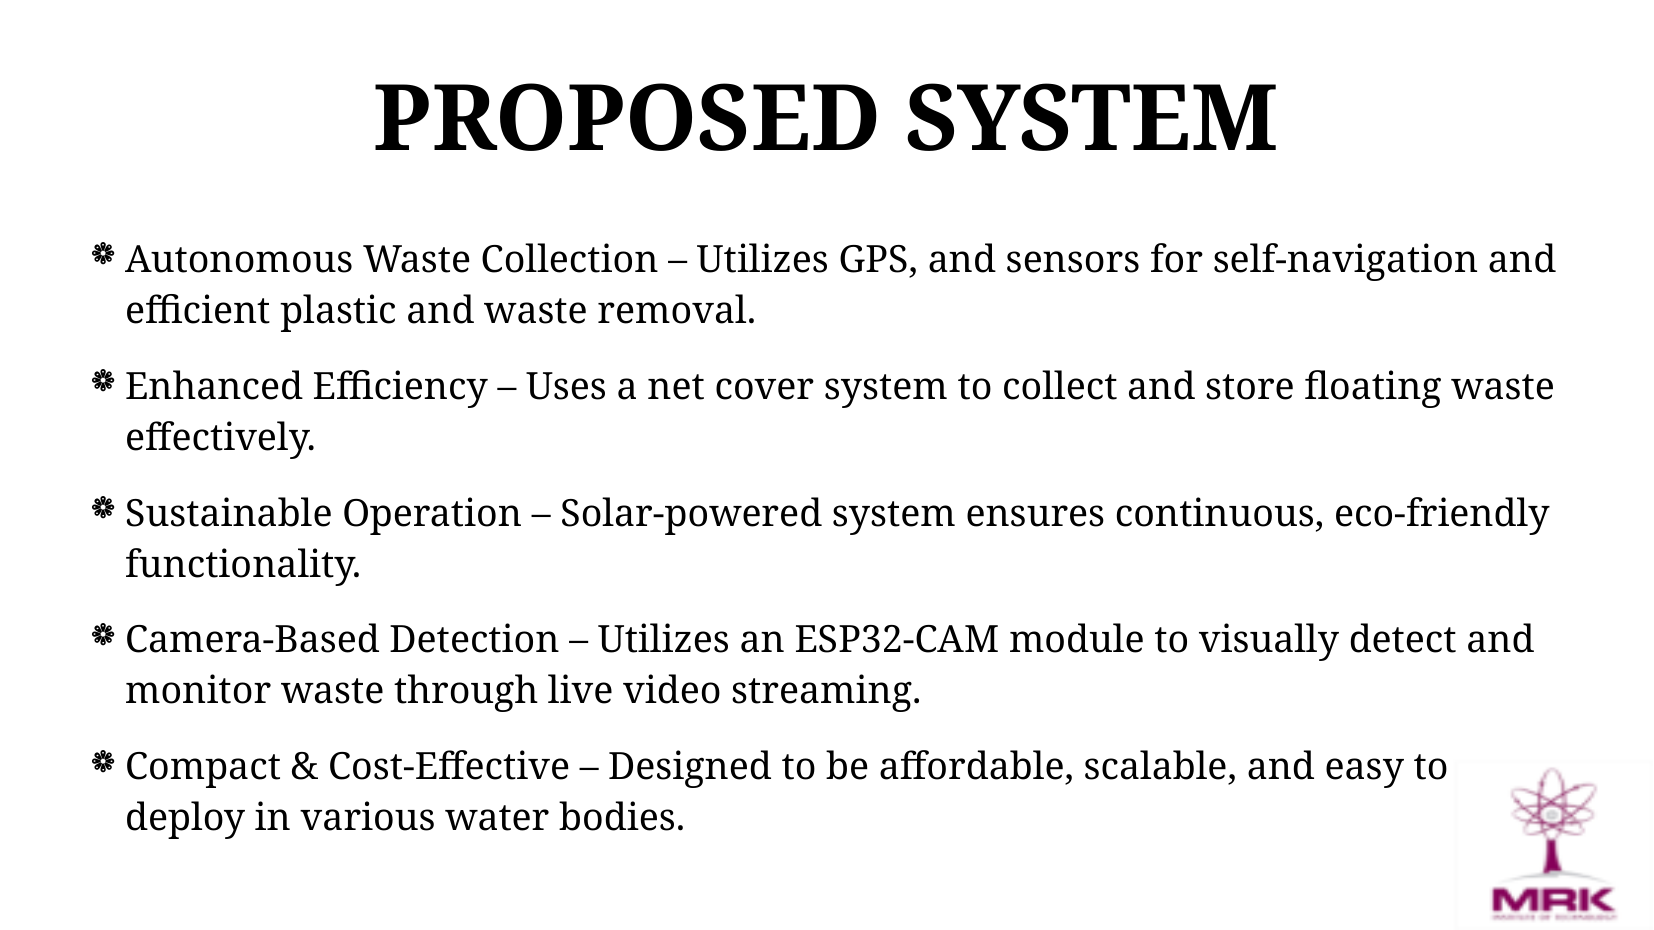

# PROPOSED SYSTEM
Autonomous Waste Collection – Utilizes GPS, and sensors for self-navigation and efficient plastic and waste removal.
Enhanced Efficiency – Uses a net cover system to collect and store floating waste effectively.
Sustainable Operation – Solar-powered system ensures continuous, eco-friendly functionality.
Camera-Based Detection – Utilizes an ESP32-CAM module to visually detect and monitor waste through live video streaming.
Compact & Cost-Effective – Designed to be affordable, scalable, and easy to deploy in various water bodies.